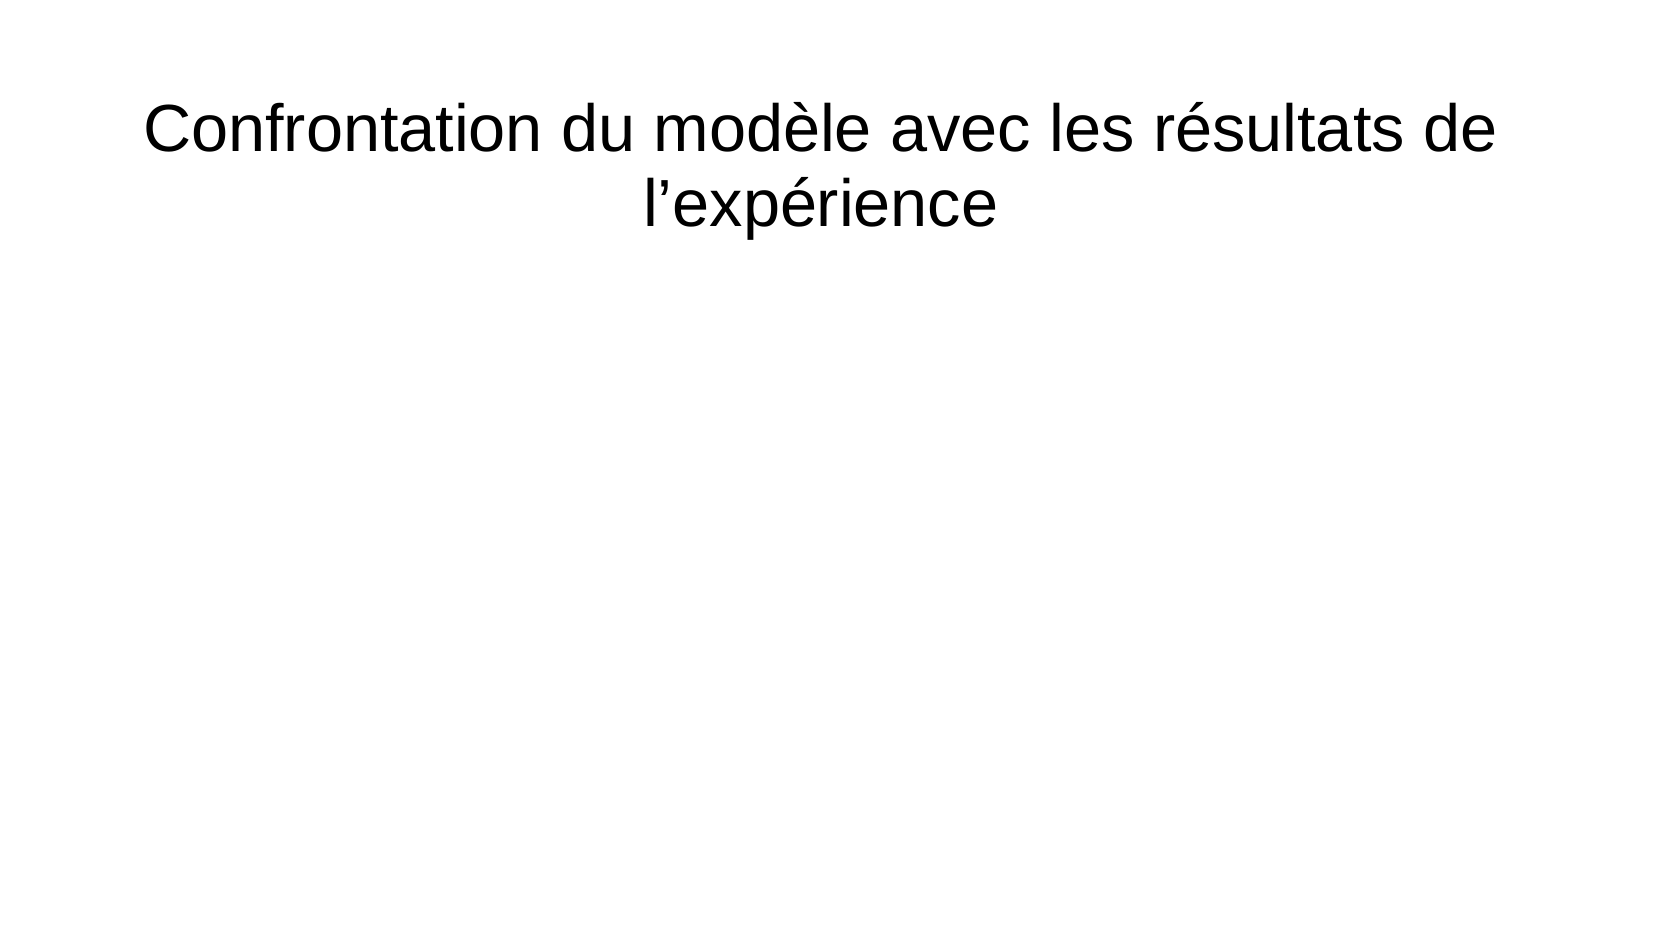

# Confrontation du modèle avec les résultats de l’expérience